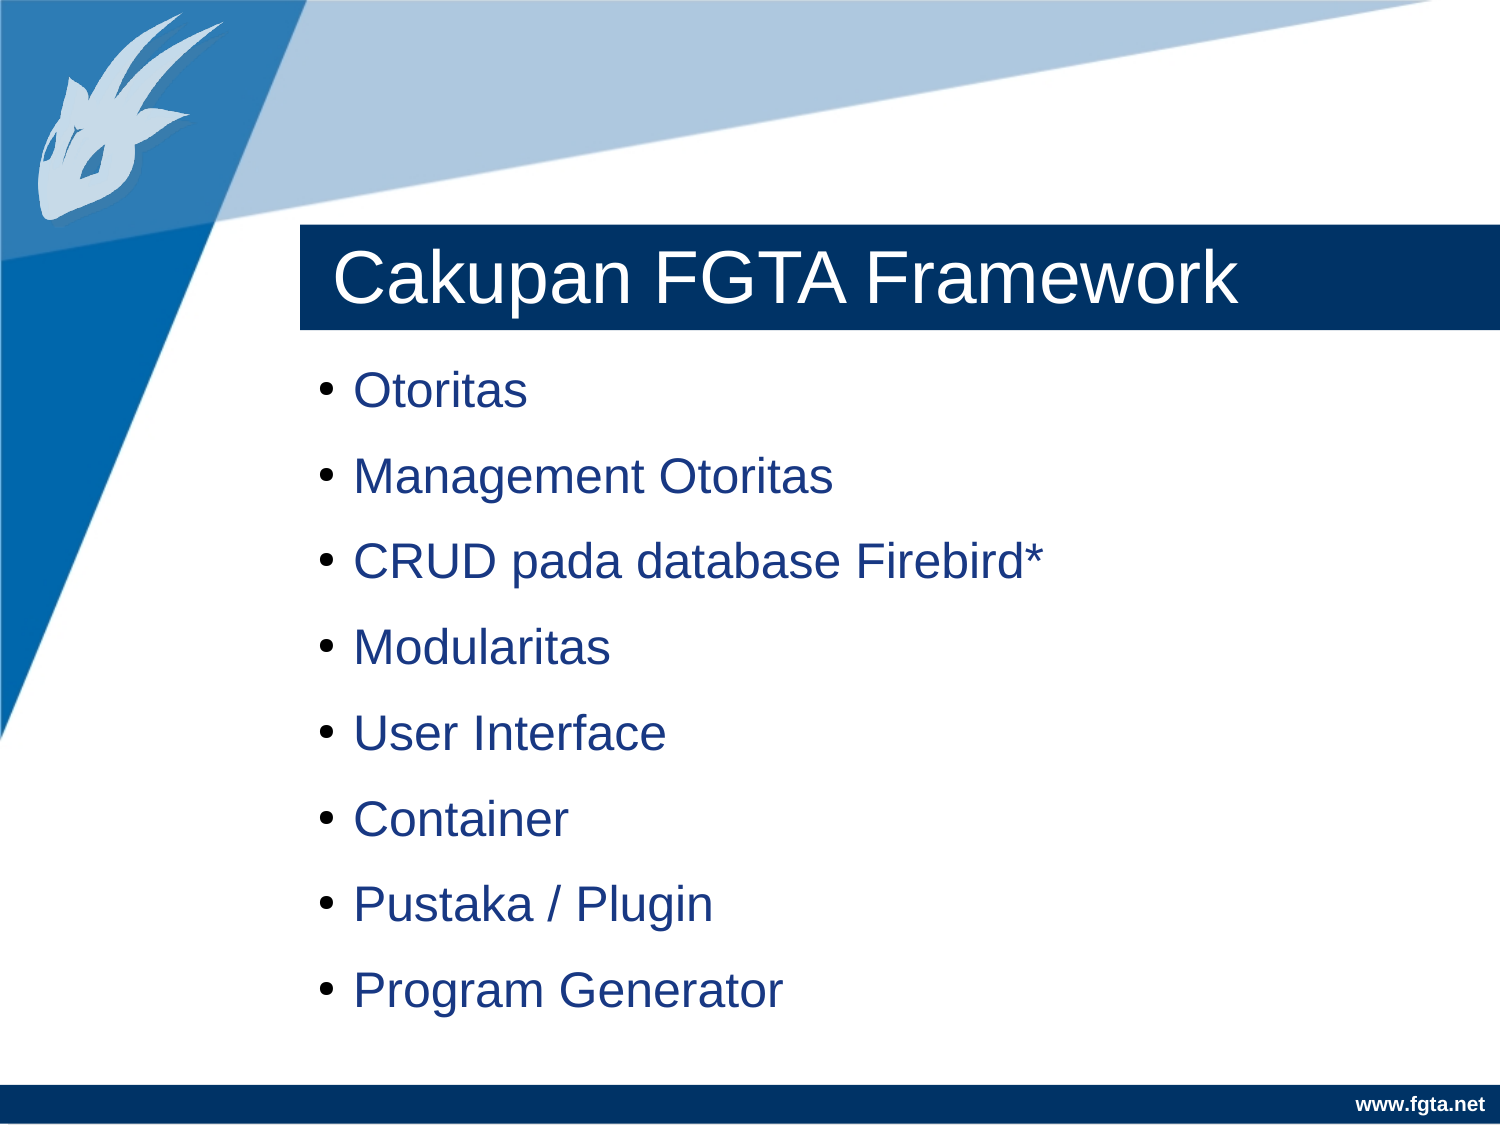

# Cakupan FGTA Framework
Otoritas
Management Otoritas
CRUD pada database Firebird*
Modularitas
User Interface
Container
Pustaka / Plugin
Program Generator